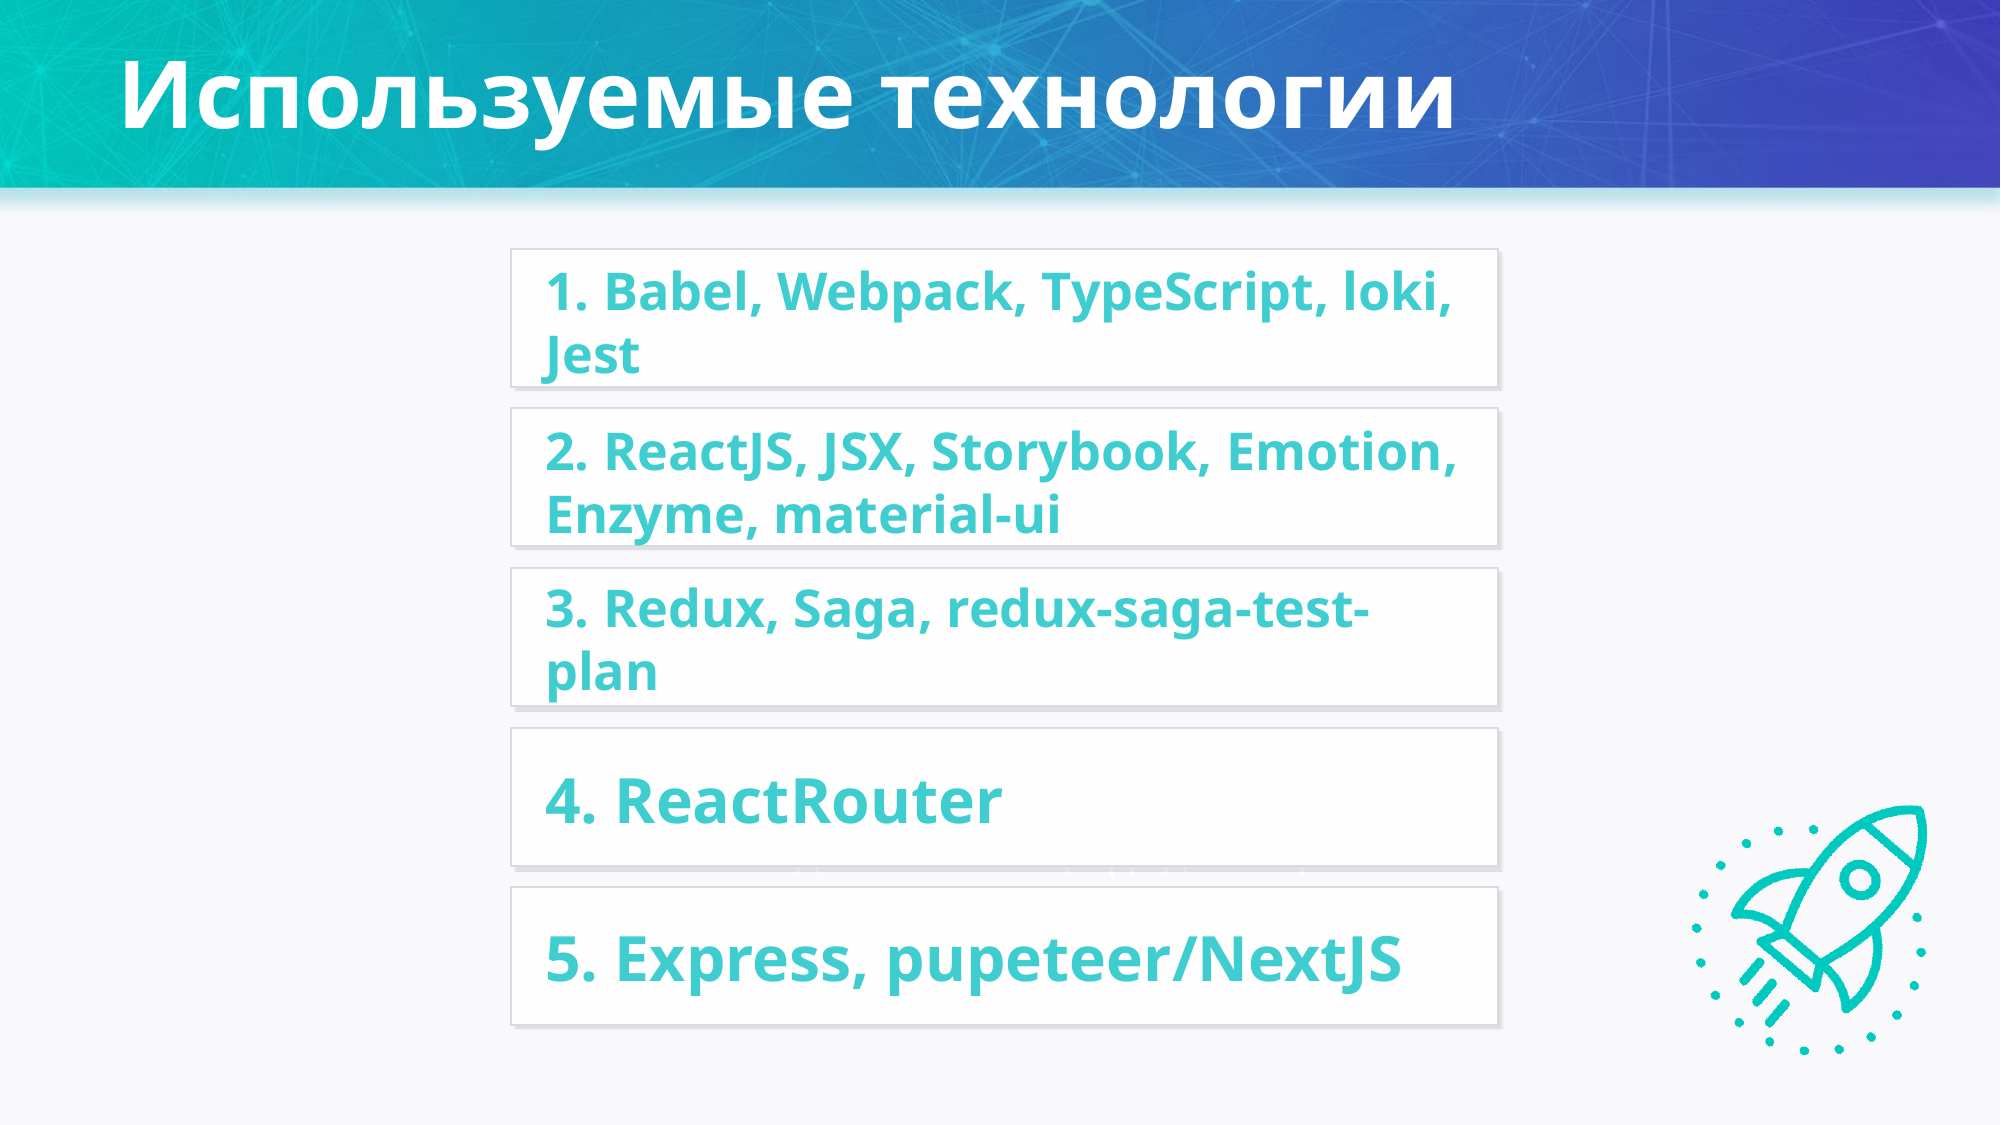

Используемые технологии
1. Babel, Webpack, TypeScript, loki, Jest
2. ReactJS, JSX, Storybook, Emotion, Enzyme, material-ui
3. Redux, Saga, redux-saga-test-plan
4. ReactRouter
Одна мысль на слайде
без картинок
Использование цифр для опроса
0-9
5. Express, pupeteer/NextJS